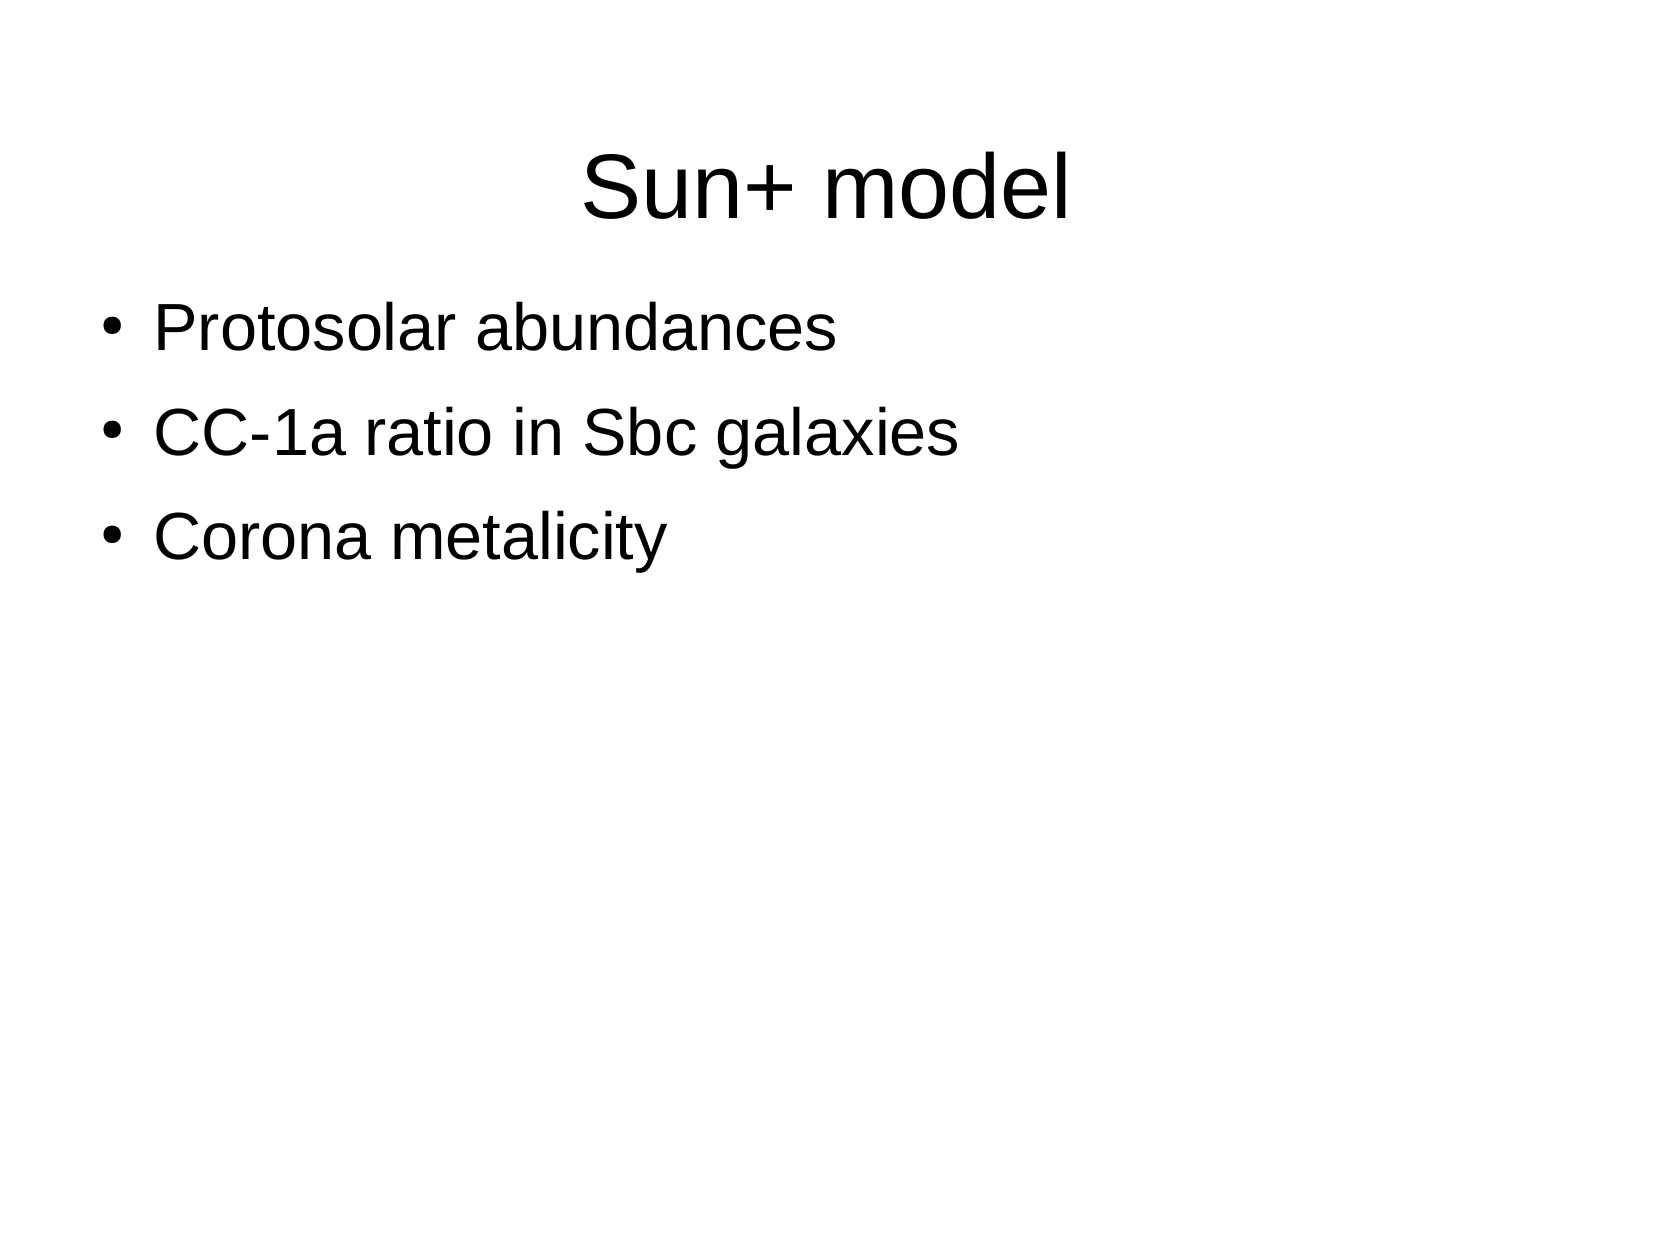

# Sun+ model
Protosolar abundances
CC-1a ratio in Sbc galaxies
Corona metalicity